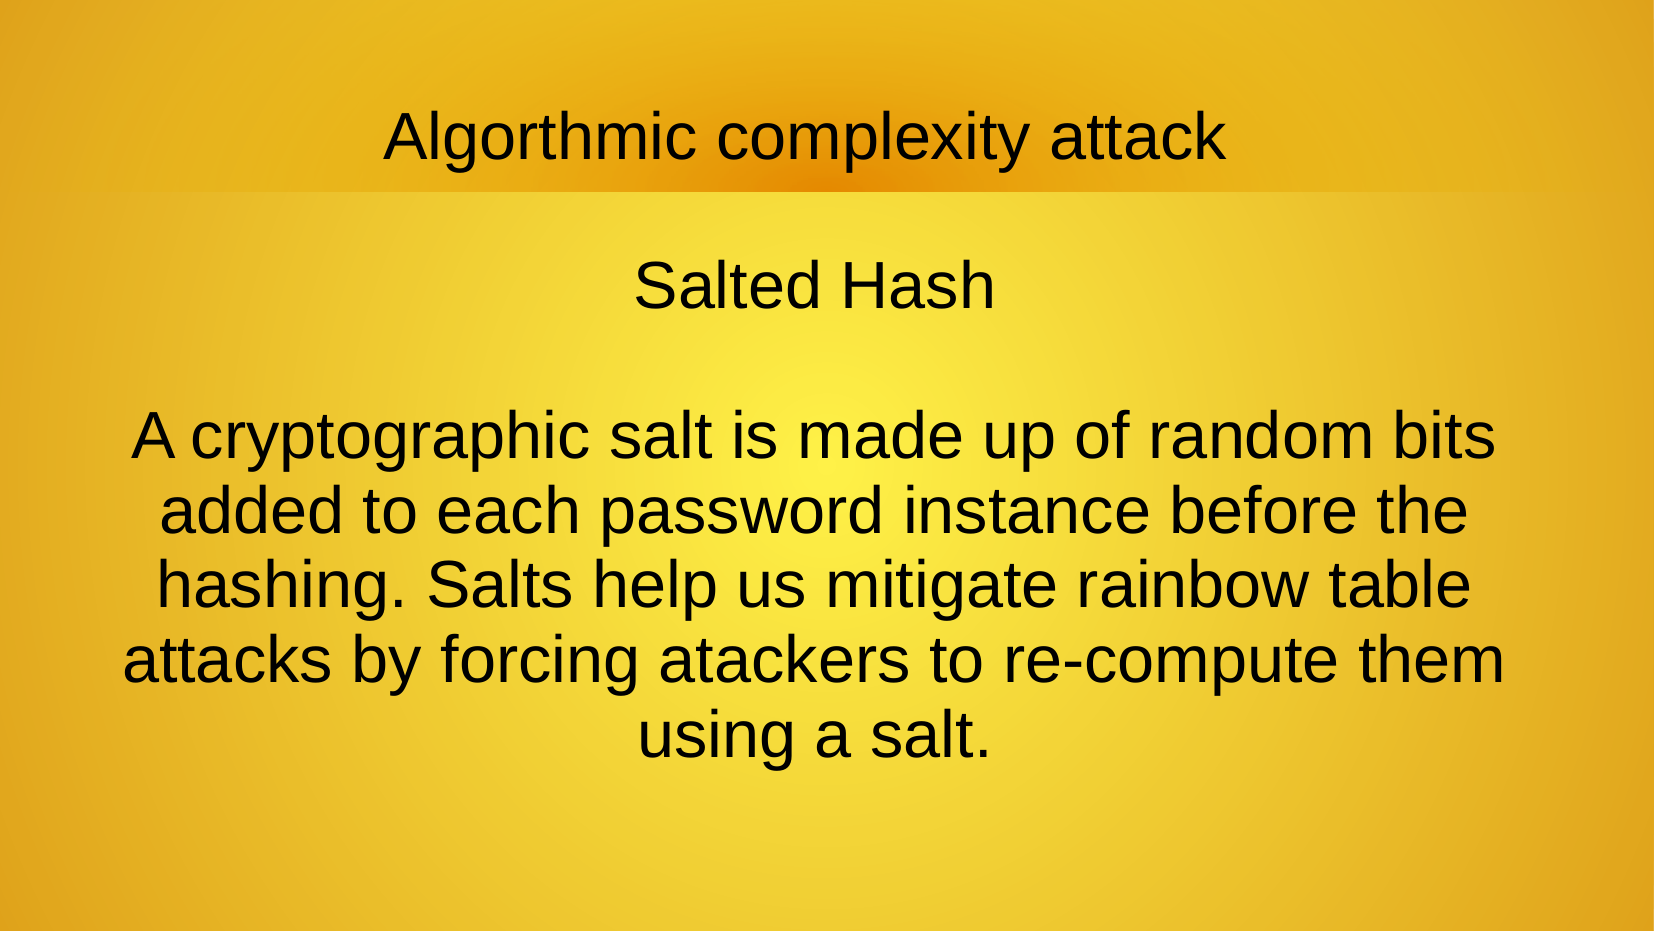

# Algorthmic complexity attack
Salted Hash
A cryptographic salt is made up of random bits added to each password instance before the hashing. Salts help us mitigate rainbow table attacks by forcing atackers to re-compute them using a salt.